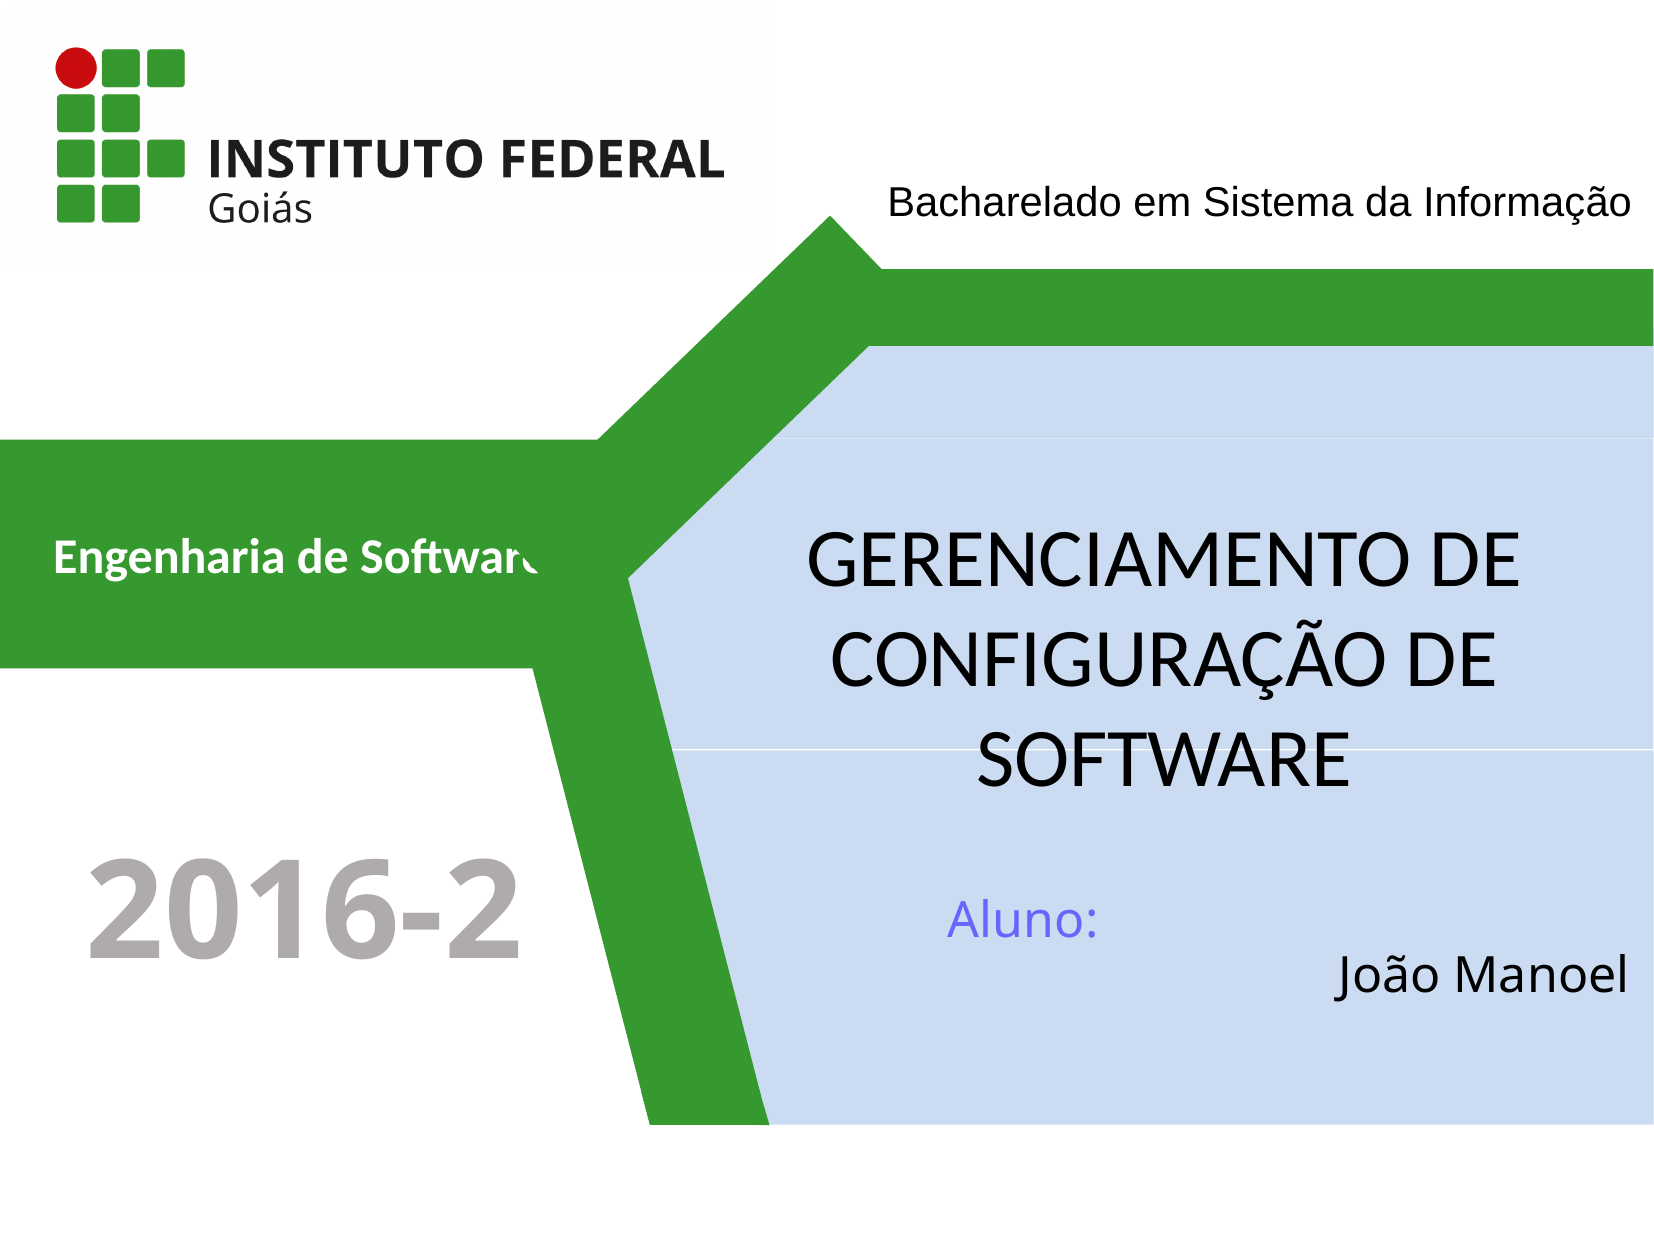

Bacharelado em Sistema da Informação
Engenharia de Software
GERENCIAMENTO DE CONFIGURAÇÃO DE SOFTWARE
2016-2
João Manoel
Aluno: